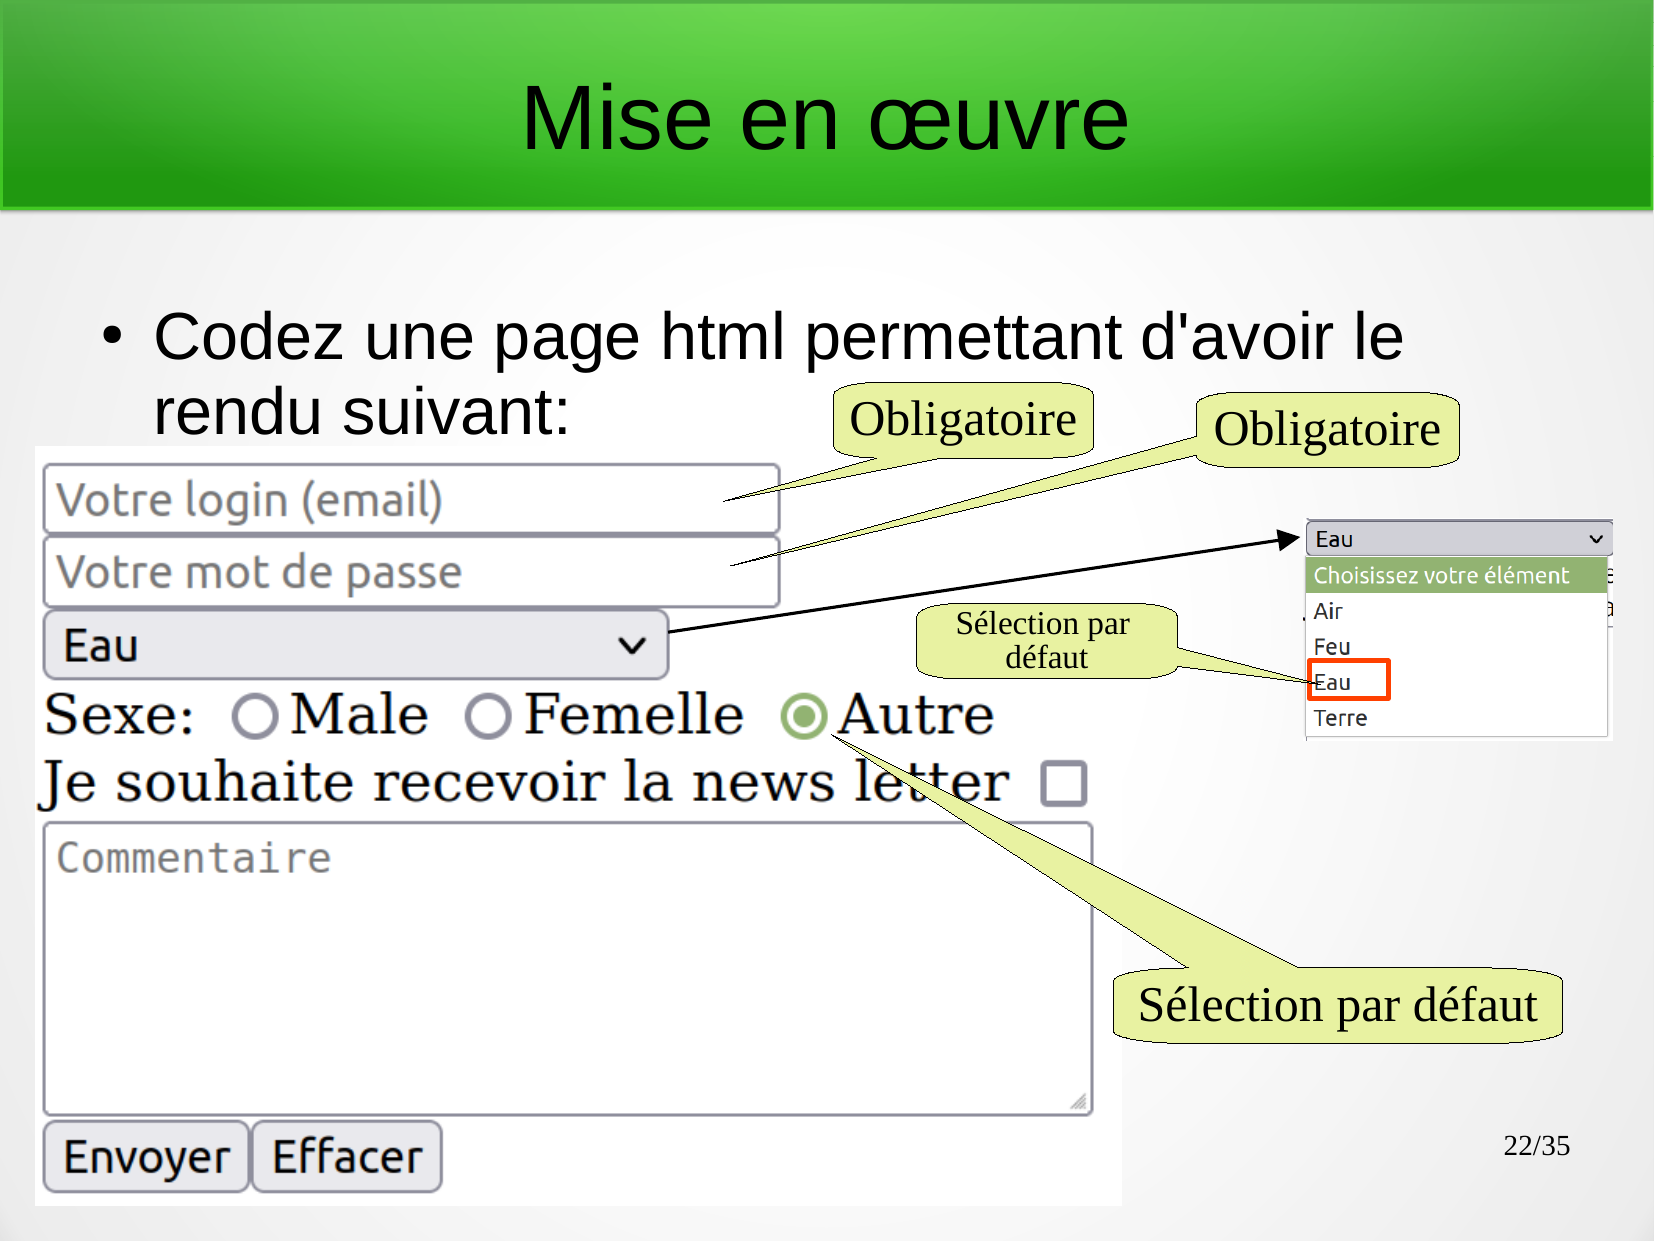

# Mise en œuvre
Codez une page html permettant d'avoir le rendu suivant:
Obligatoire
Obligatoire
Sélection par
défaut
Sélection par défaut
22